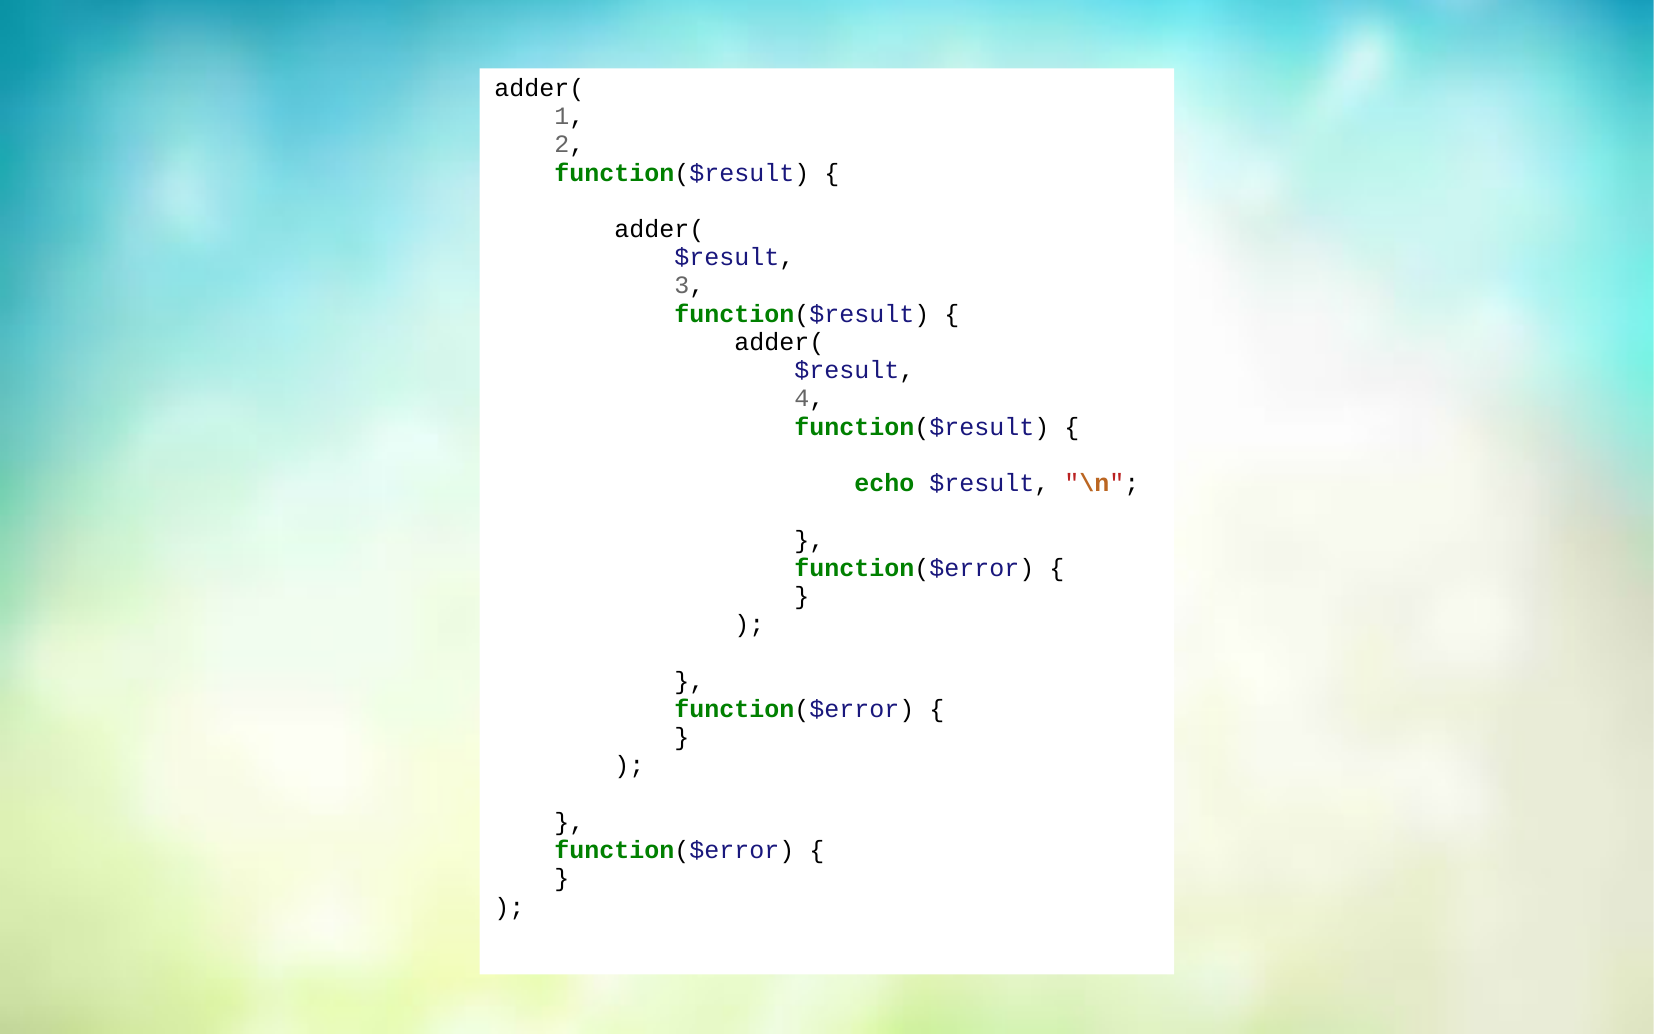

adder(
 1,
 2,
 function($result) {
 adder(
 $result,
 3,
 function($result) {
 adder(
 $result,
 4,
 function($result) {
 echo $result, "\n";
 },
 function($error) {
 }
 );
 },
 function($error) {
 }
 );
 },
 function($error) {
 }
);